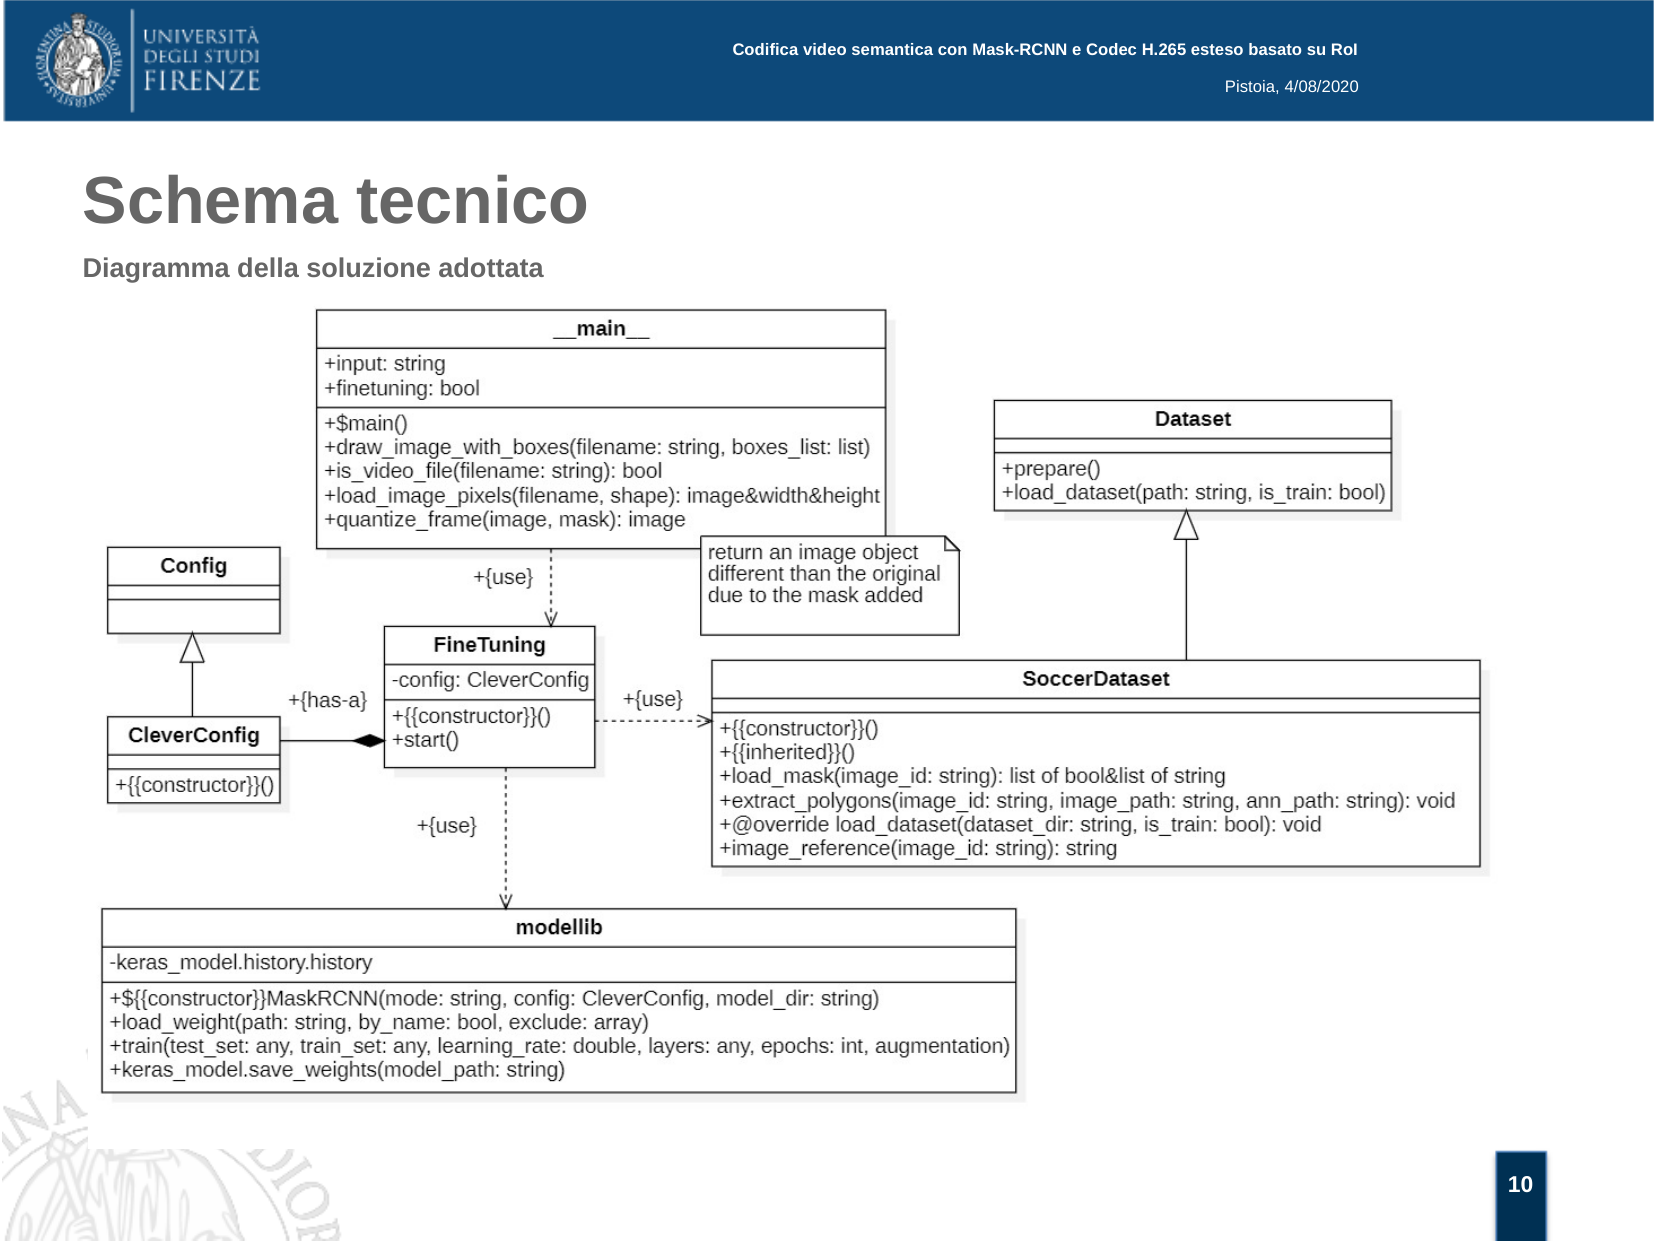

Codifica video semantica con Mask-RCNN e Codec H.265 esteso basato su RoI
Pistoia, 4/08/2020
Schema tecnico
Diagramma della soluzione adottata
10